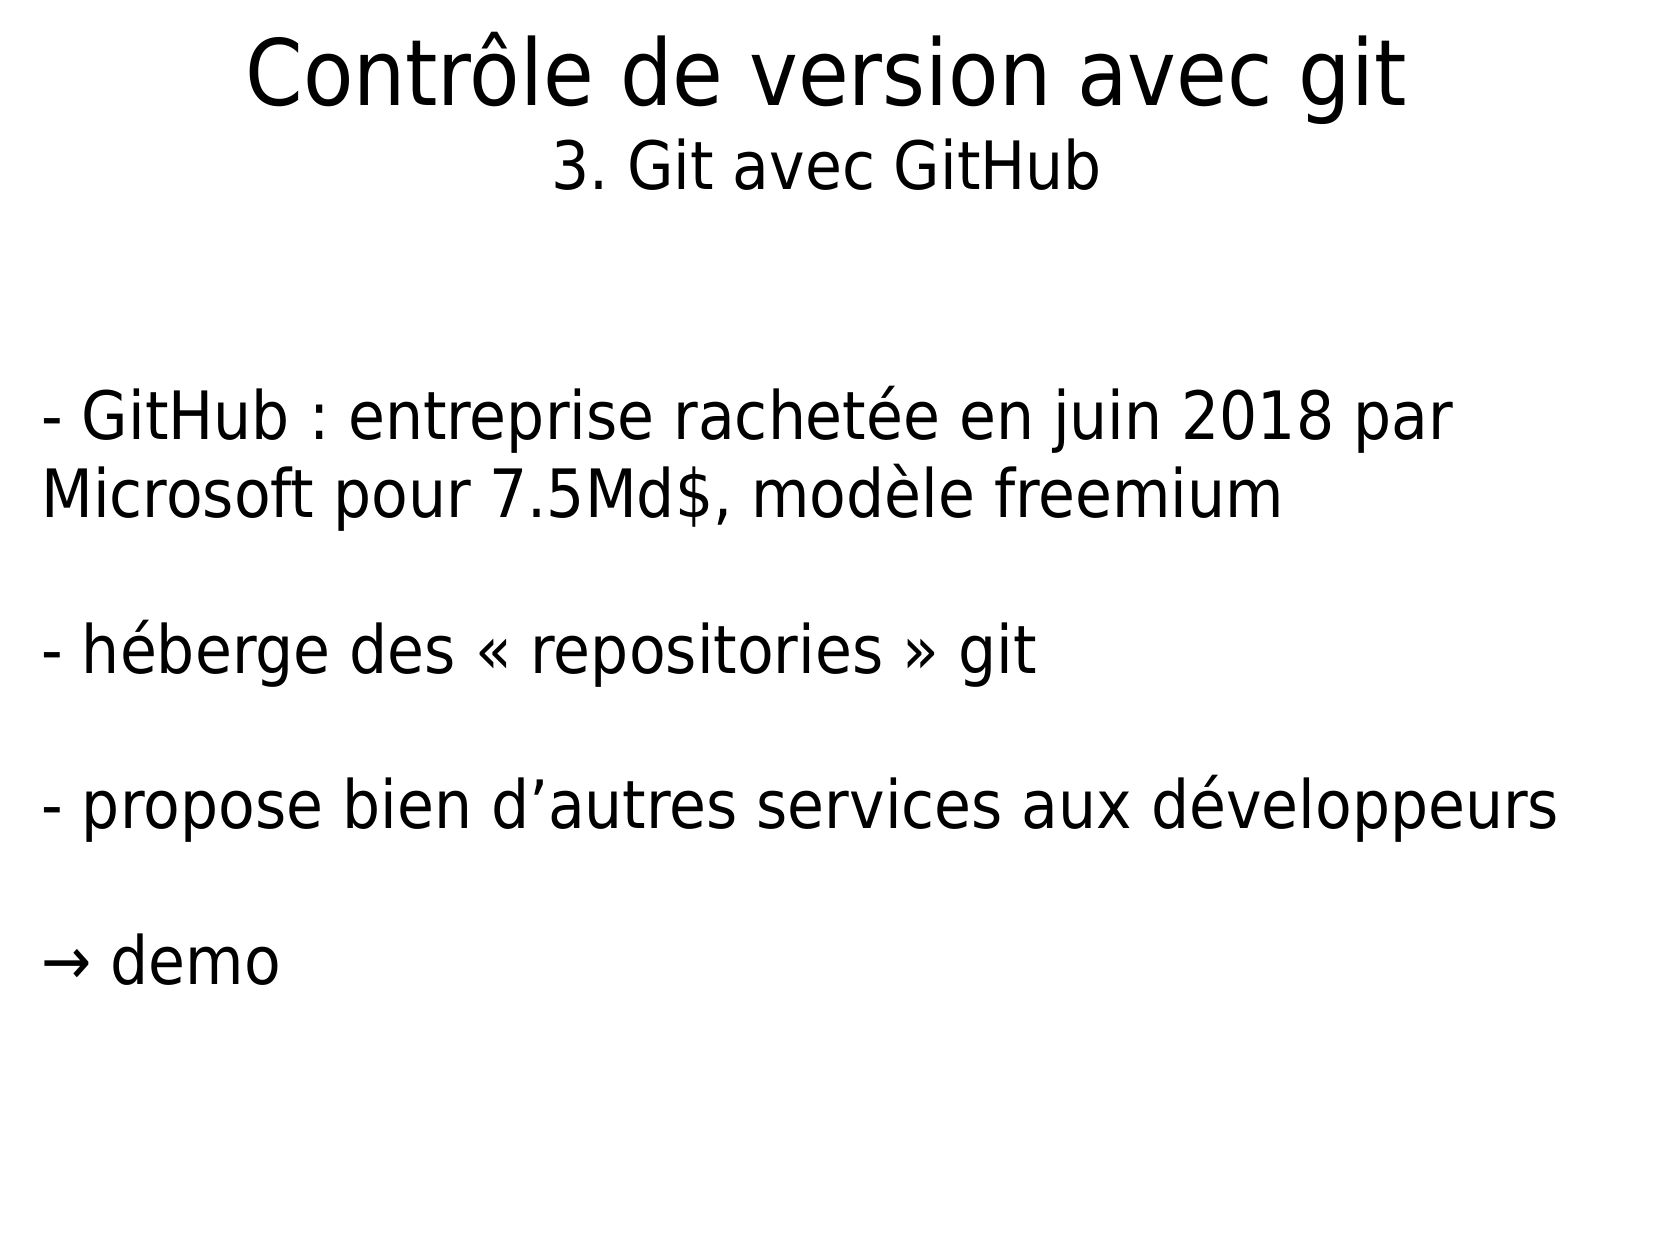

# Contrôle de version avec git 3. Git avec GitHub
- GitHub : entreprise rachetée en juin 2018 par Microsoft pour 7.5Md$, modèle freemium
- héberge des « repositories » git
- propose bien d’autres services aux développeurs
→ demo